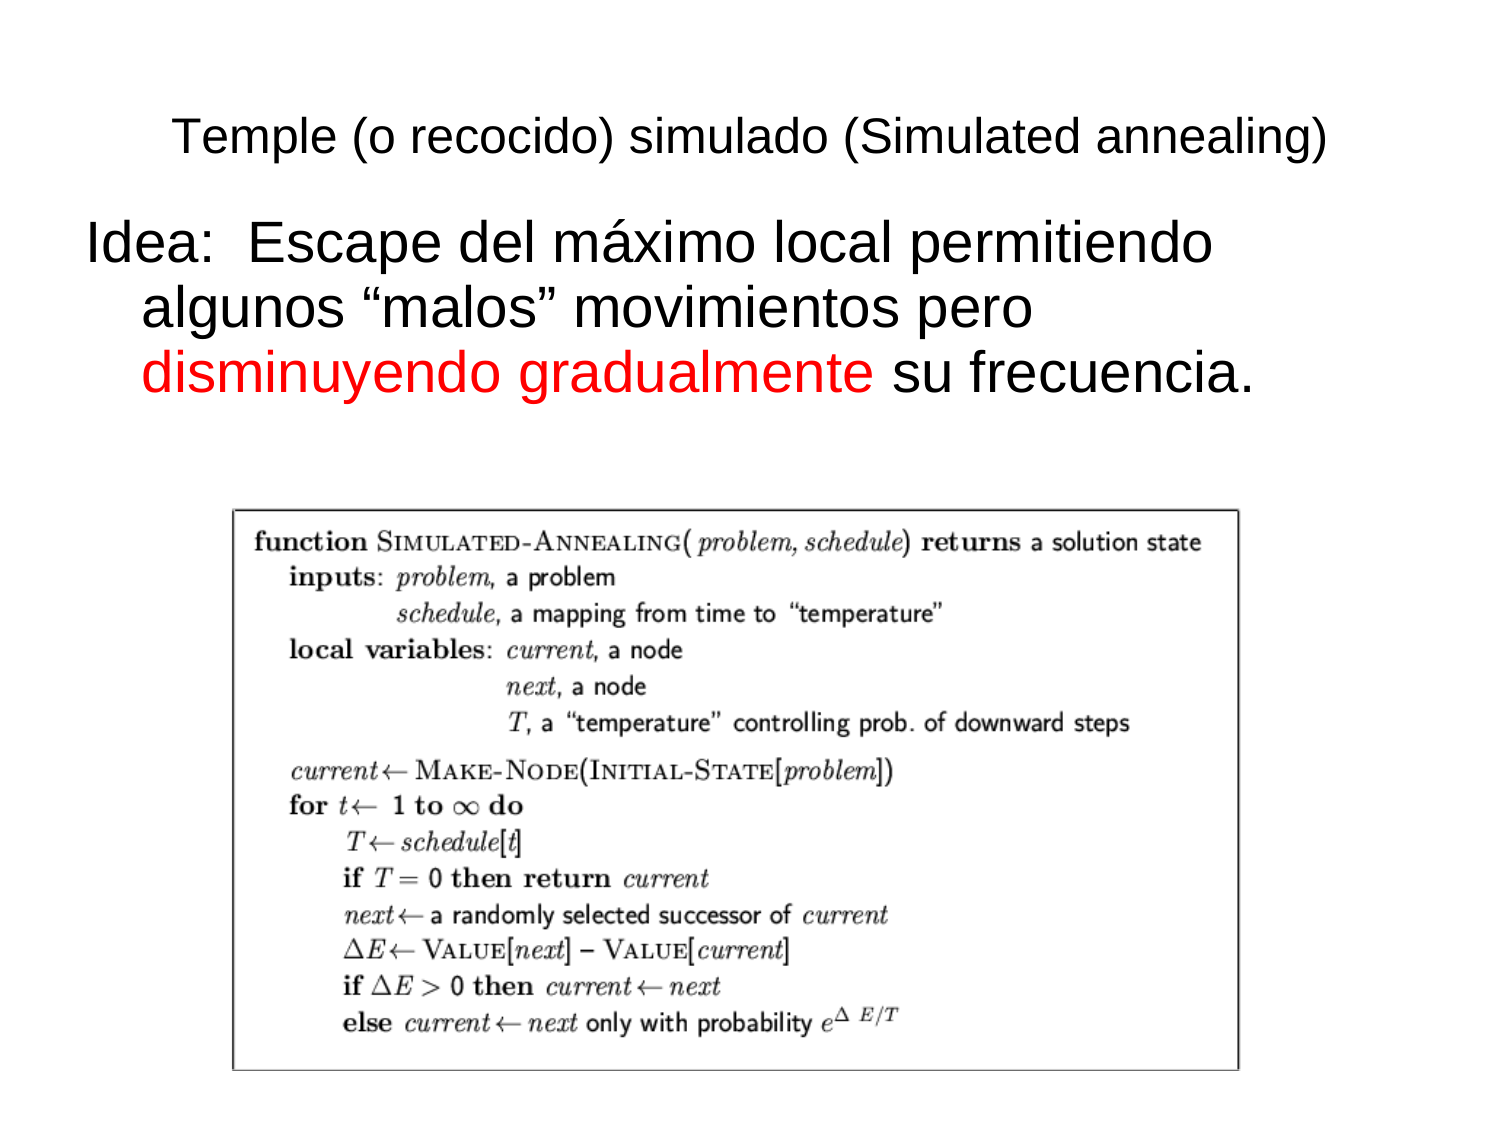

# Temple (o recocido) simulado (Simulated annealing)
Idea: Escape del máximo local permitiendo algunos “malos” movimientos pero disminuyendo gradualmente su frecuencia.